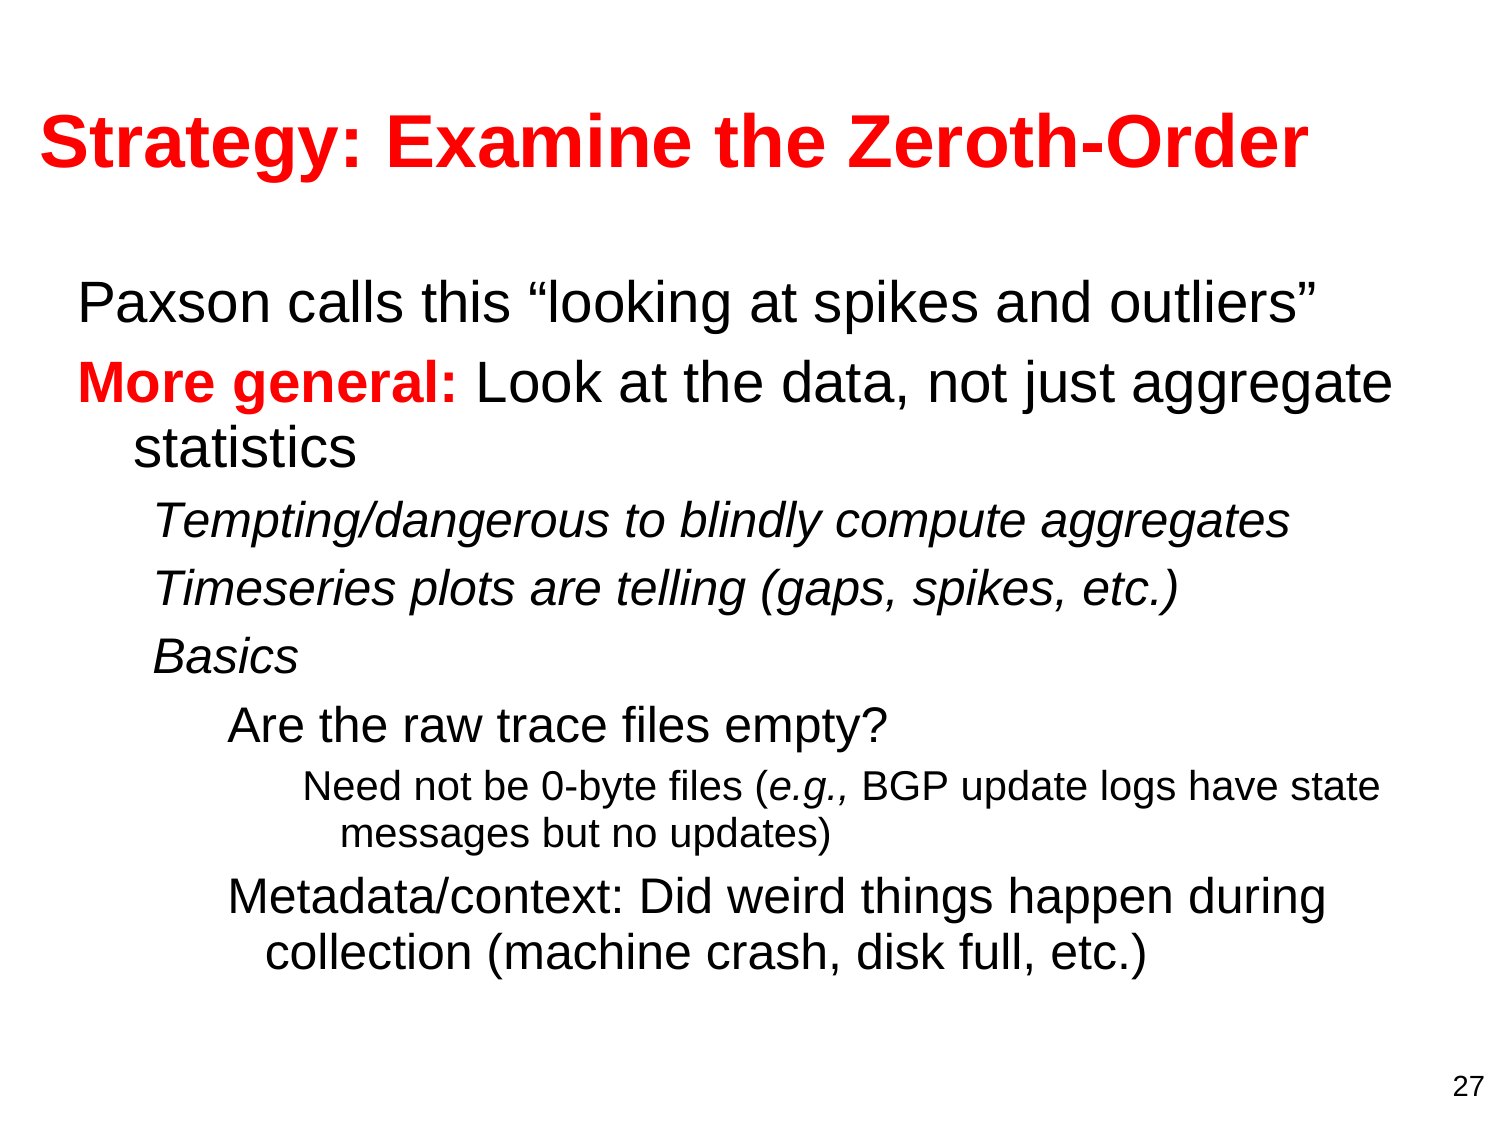

# Strategy: Examine the Zeroth-Order
Paxson calls this “looking at spikes and outliers”
More general: Look at the data, not just aggregate statistics
Tempting/dangerous to blindly compute aggregates
Timeseries plots are telling (gaps, spikes, etc.)
Basics
Are the raw trace files empty?
Need not be 0-byte files (e.g., BGP update logs have state messages but no updates)
Metadata/context: Did weird things happen during collection (machine crash, disk full, etc.)
27